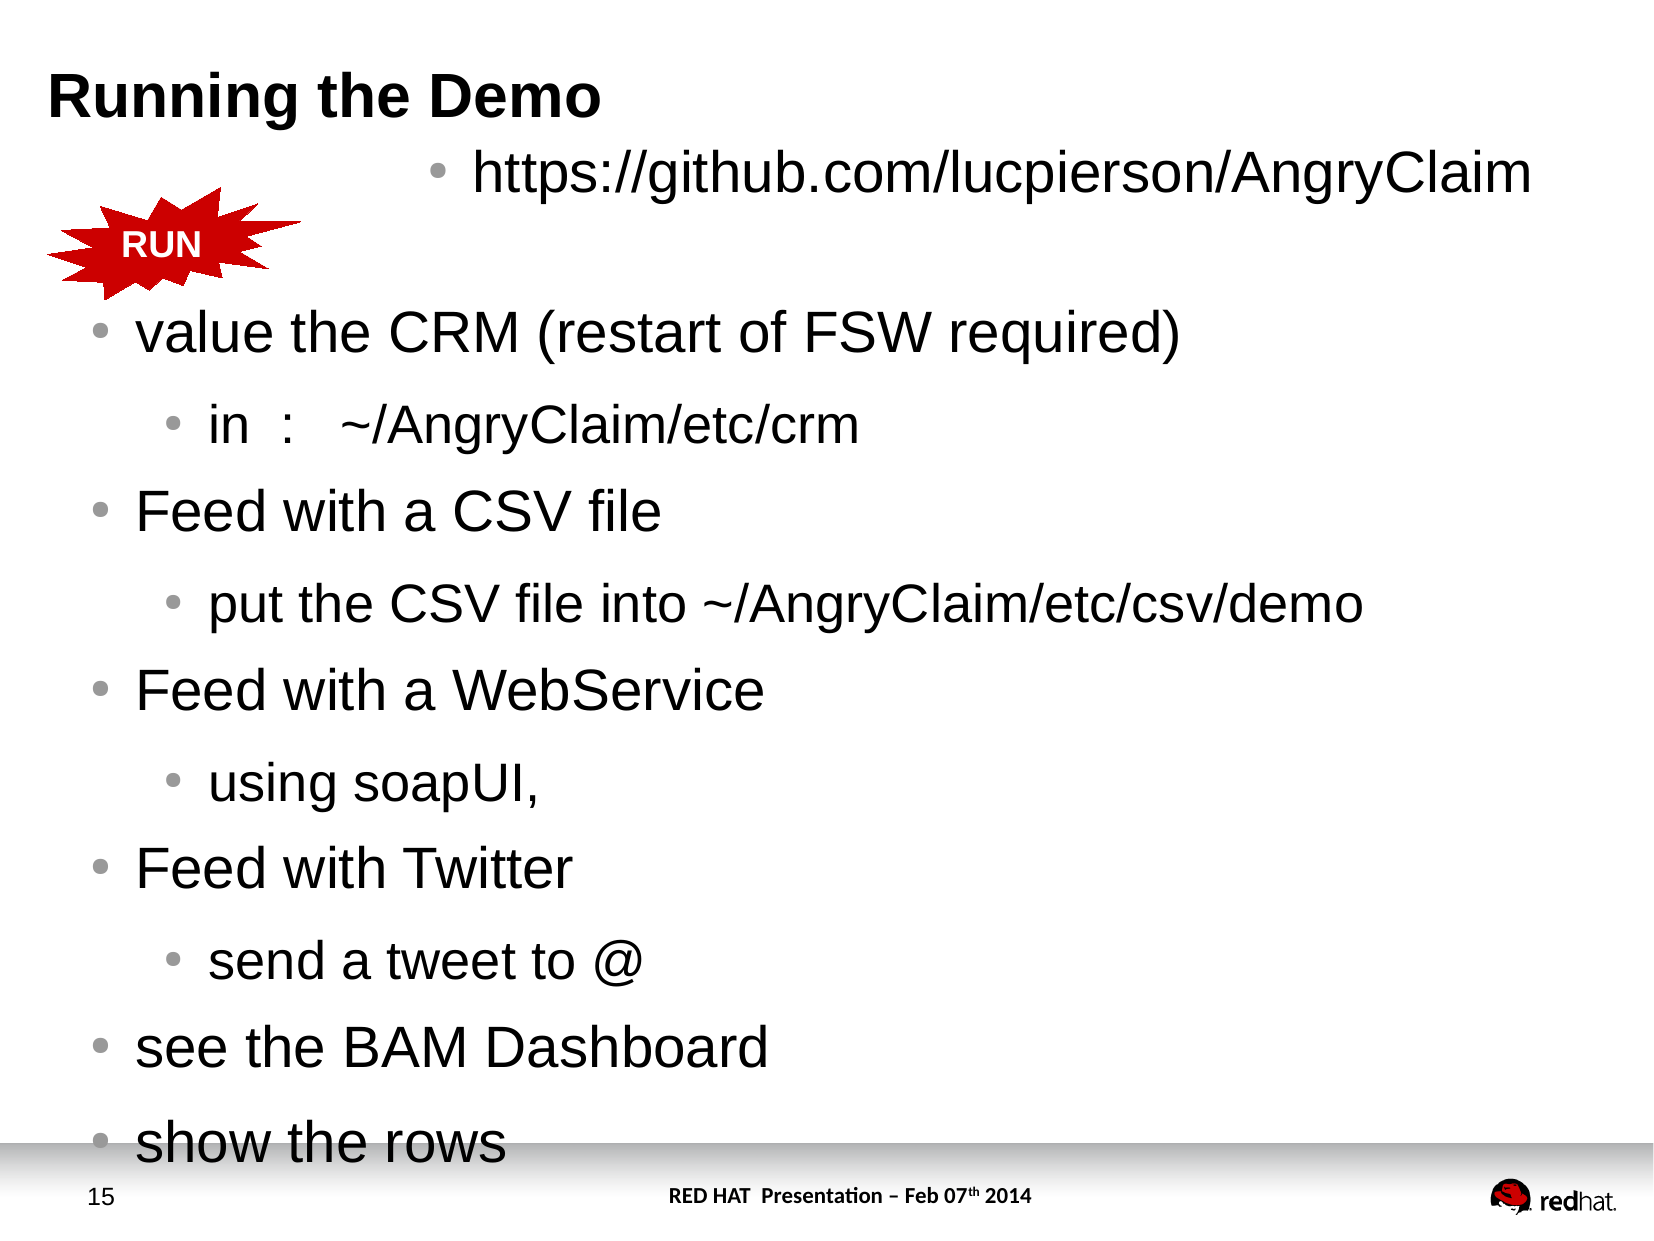

# Running the Demo
https://github.com/lucpierson/AngryClaim
RUN
value the CRM (restart of FSW required)
in : ~/AngryClaim/etc/crm
Feed with a CSV file
put the CSV file into ~/AngryClaim/etc/csv/demo
Feed with a WebService
using soapUI,
Feed with Twitter
send a tweet to @
see the BAM Dashboard
show the rows